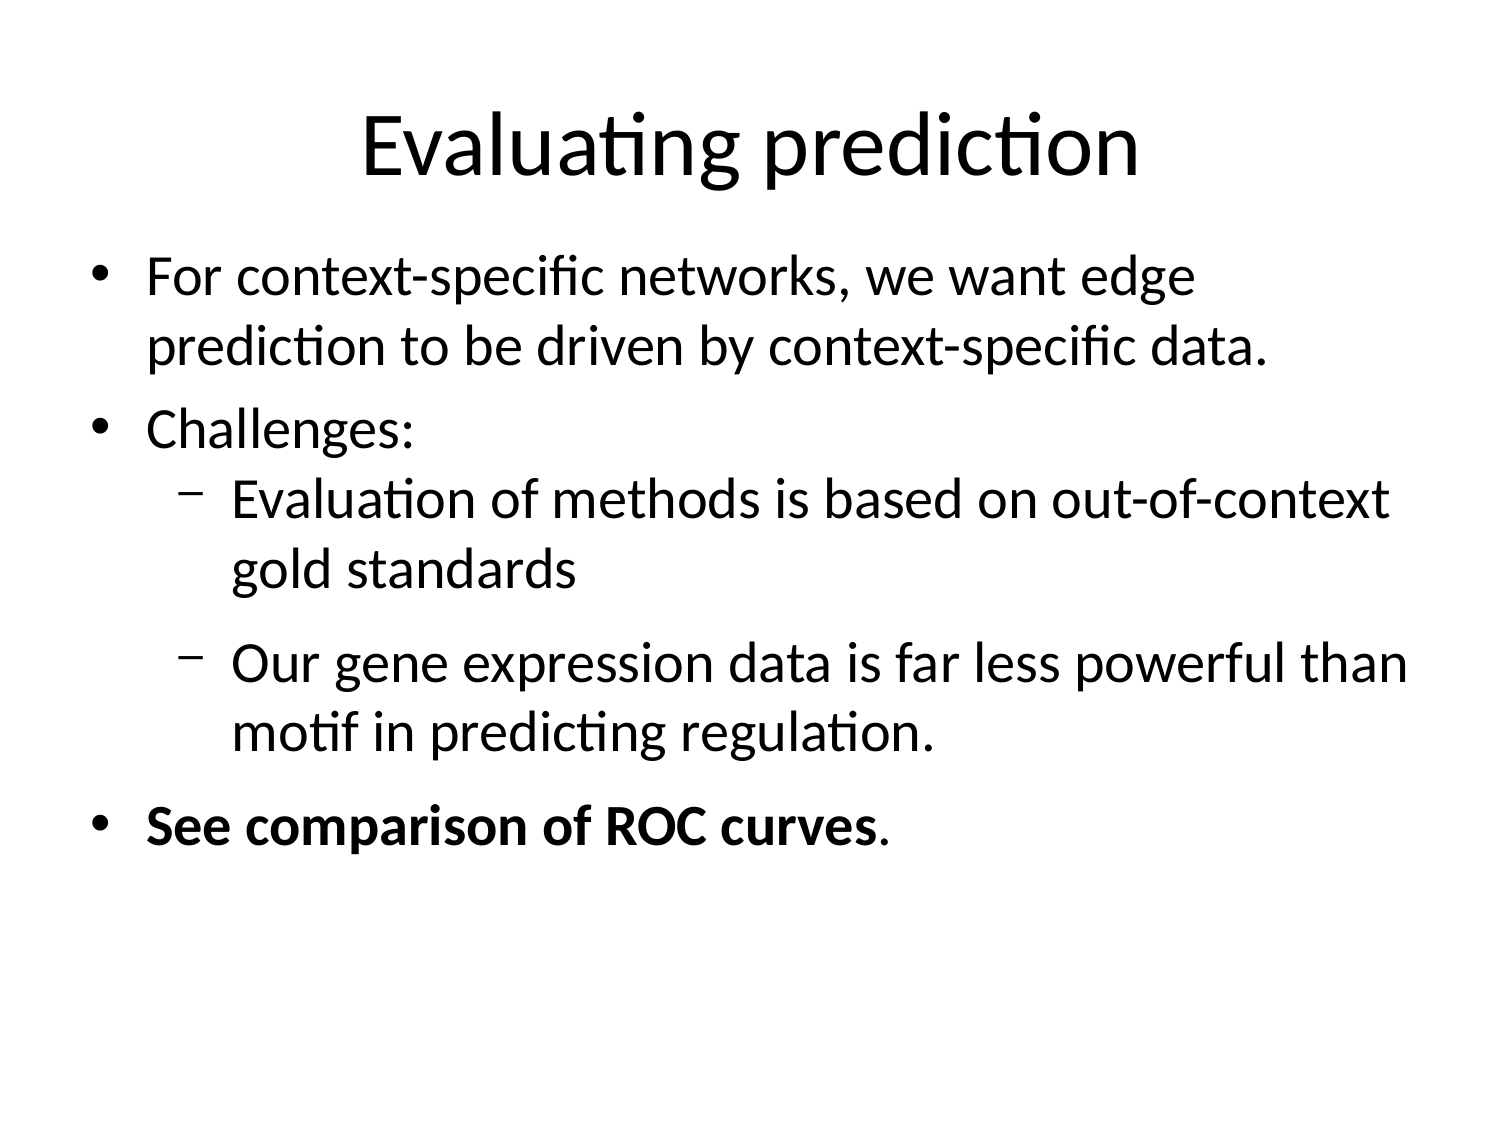

# Evaluating prediction
For context-specific networks, we want edge prediction to be driven by context-specific data.
Challenges:
Evaluation of methods is based on out-of-context gold standards
Our gene expression data is far less powerful than motif in predicting regulation.
See comparison of ROC curves.